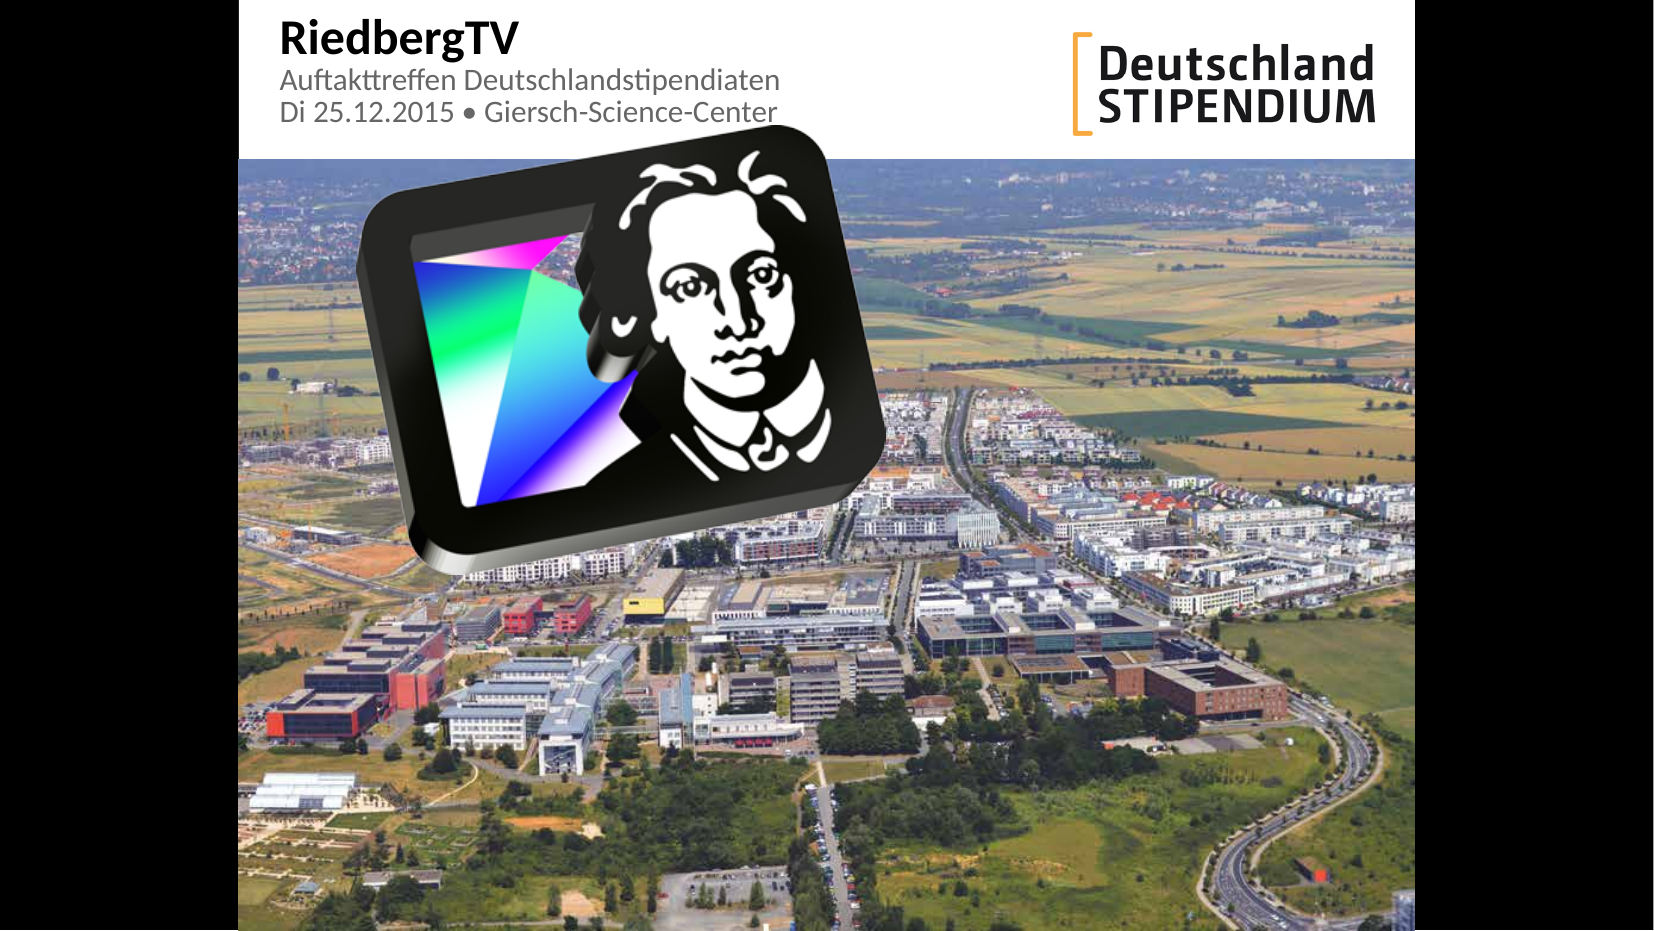

RiedbergTV
Auftakttreffen Deutschlandstipendiaten
Di 25.12.2015 • Giersch-Science-Center